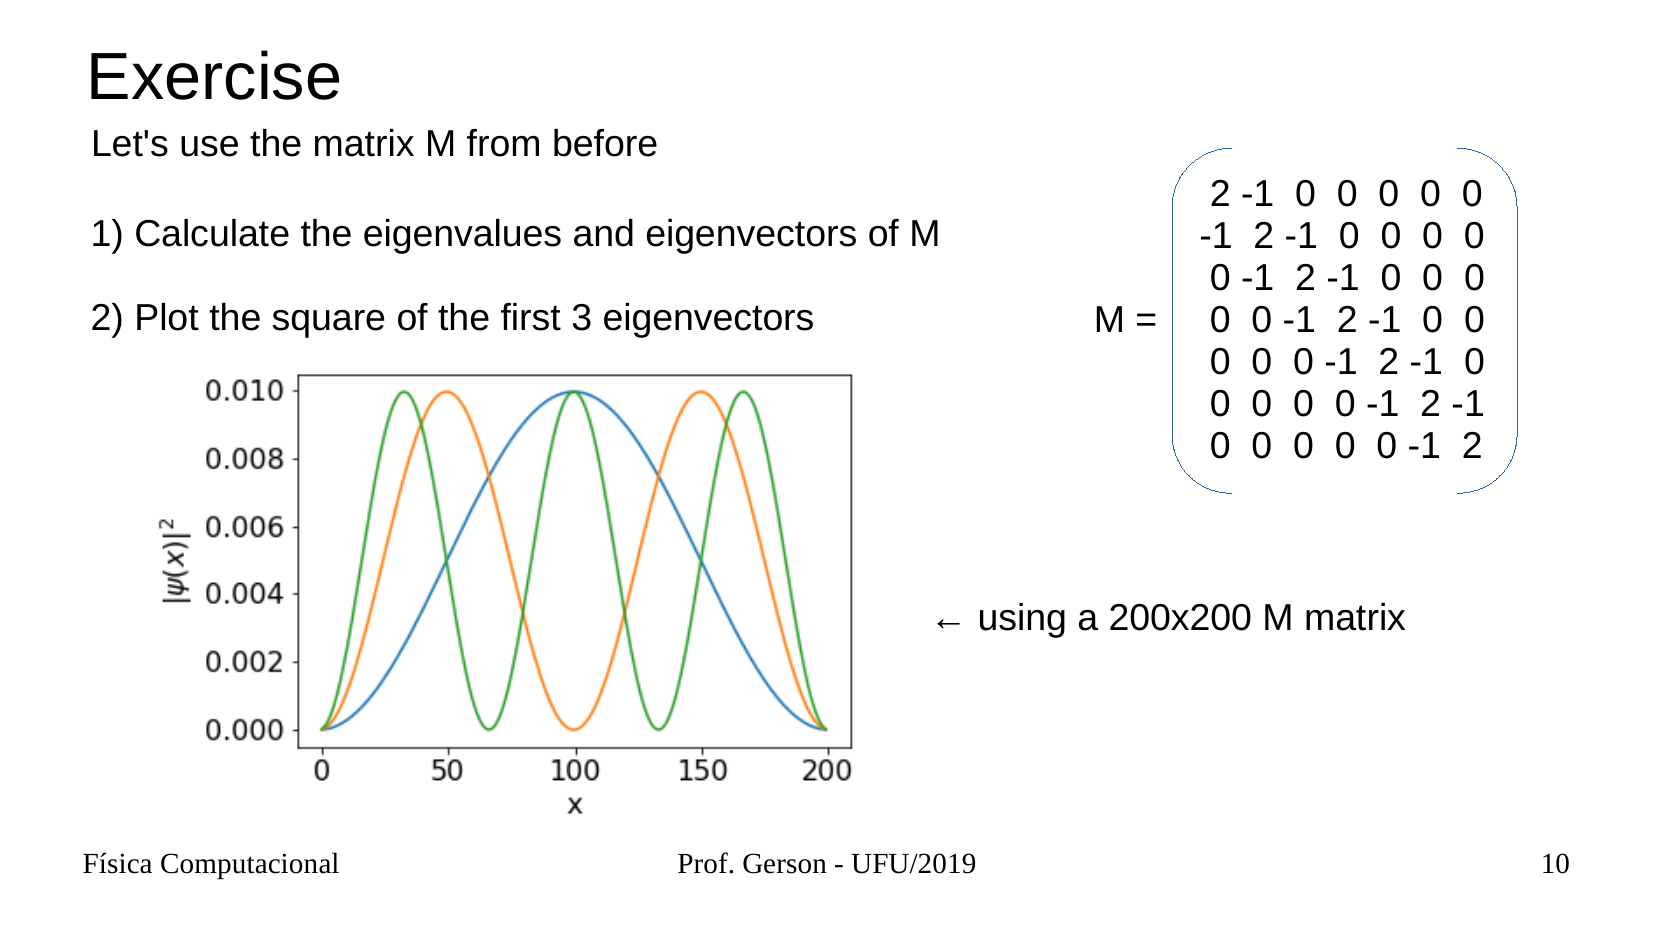

Exercise
Let's use the matrix M from before
 2 -1 0 0 0 0 0
-1 2 -1 0 0 0 0
 0 -1 2 -1 0 0 0
 0 0 -1 2 -1 0 0
 0 0 0 -1 2 -1 0
 0 0 0 0 -1 2 -1
 0 0 0 0 0 -1 2
1) Calculate the eigenvalues and eigenvectors of M
2) Plot the square of the first 3 eigenvectors
M =
← using a 200x200 M matrix
Física Computacional
Prof. Gerson - UFU/2019
10